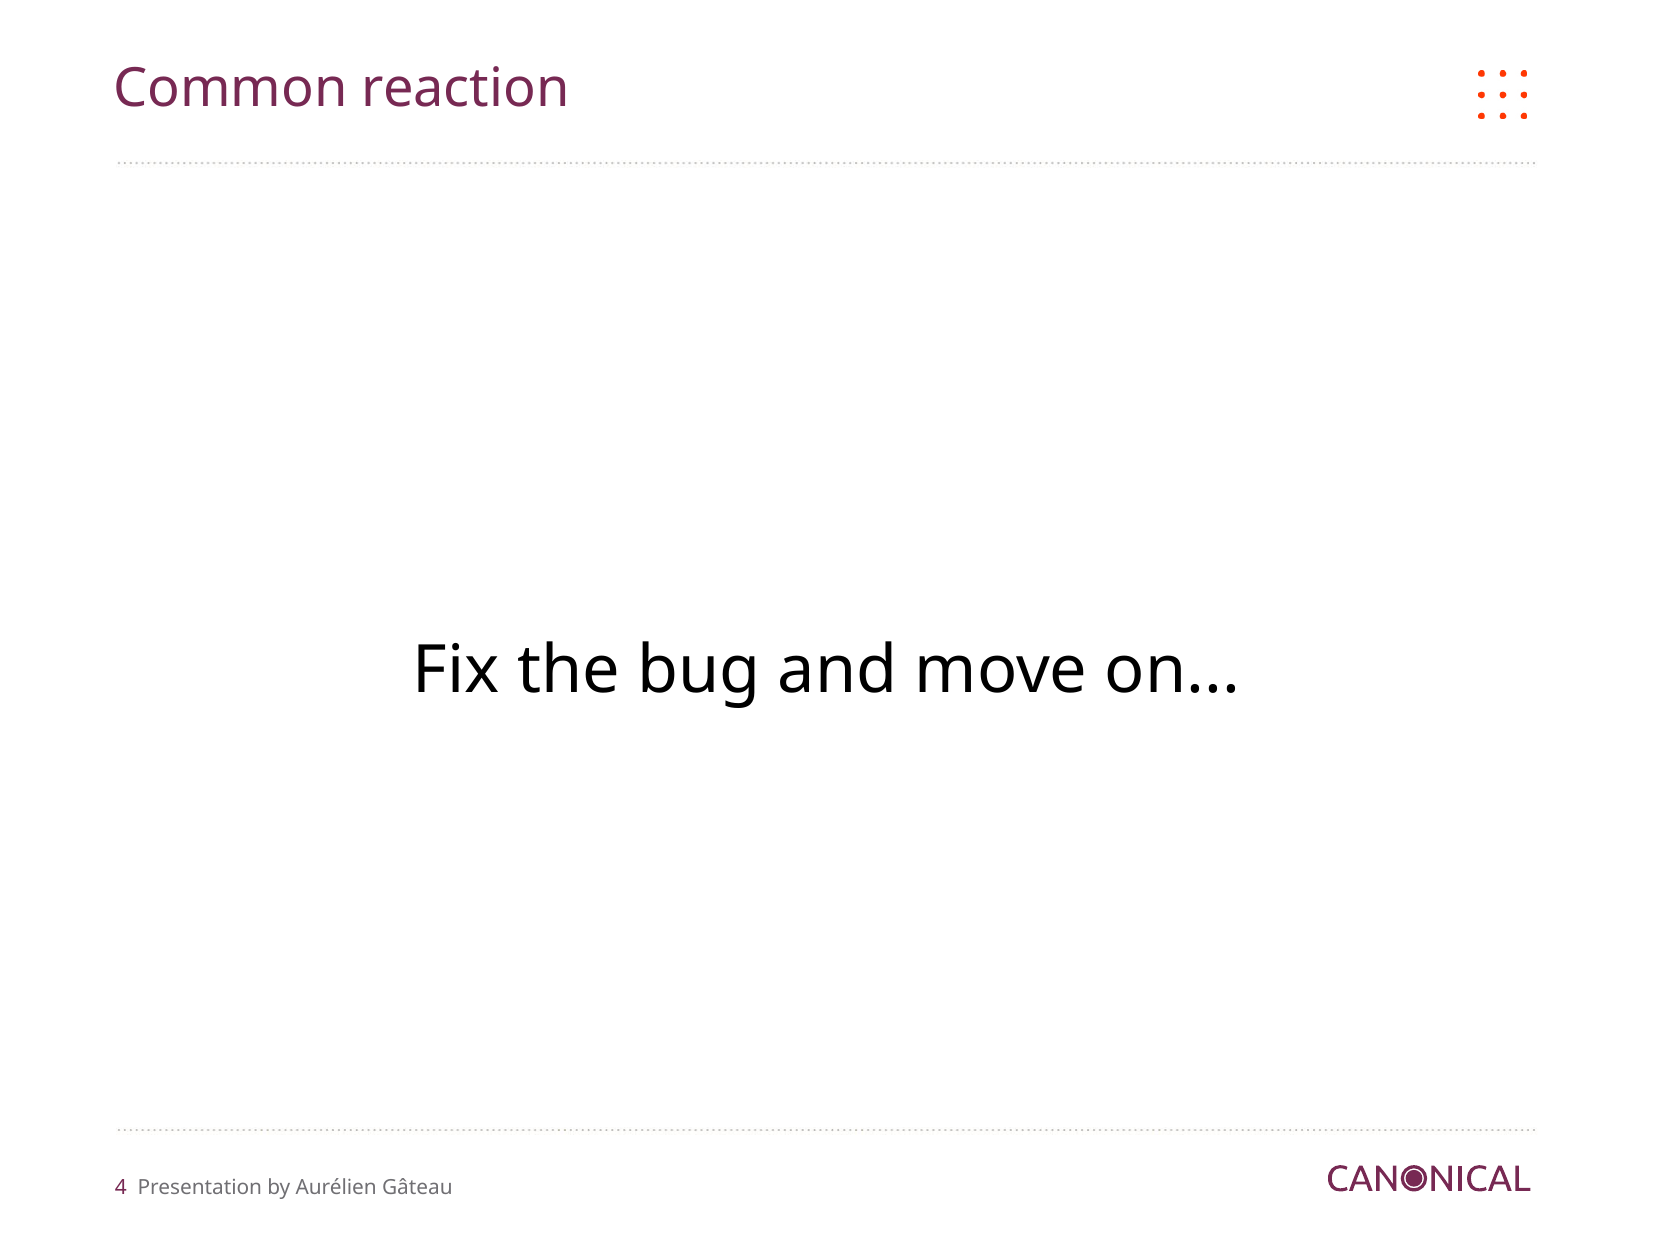

Common reaction
# Fix the bug and move on...